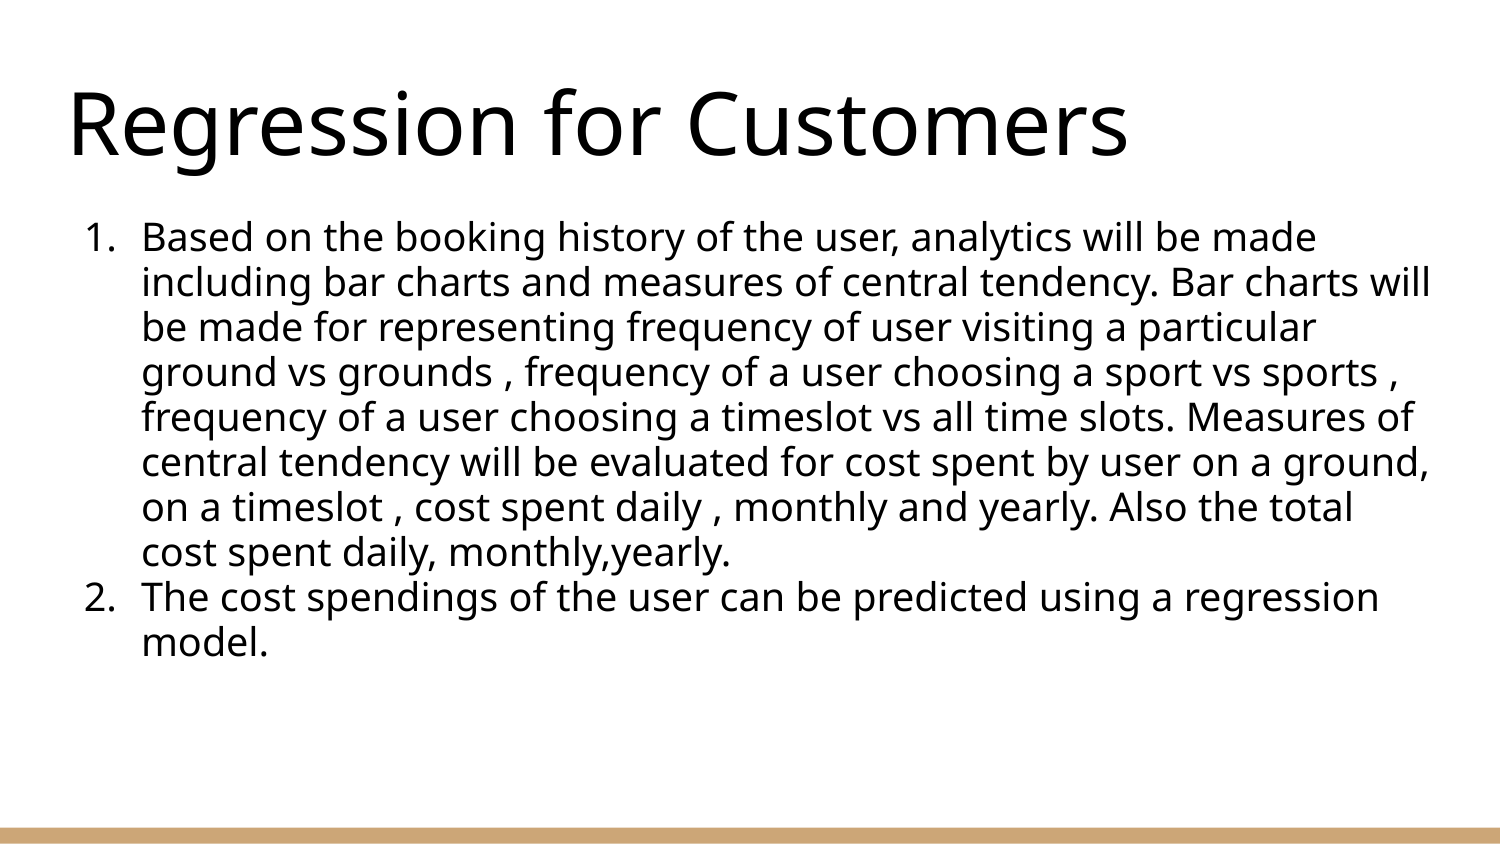

# Regression for Customers
Based on the booking history of the user, analytics will be made including bar charts and measures of central tendency. Bar charts will be made for representing frequency of user visiting a particular ground vs grounds , frequency of a user choosing a sport vs sports , frequency of a user choosing a timeslot vs all time slots. Measures of central tendency will be evaluated for cost spent by user on a ground, on a timeslot , cost spent daily , monthly and yearly. Also the total cost spent daily, monthly,yearly.
The cost spendings of the user can be predicted using a regression model.